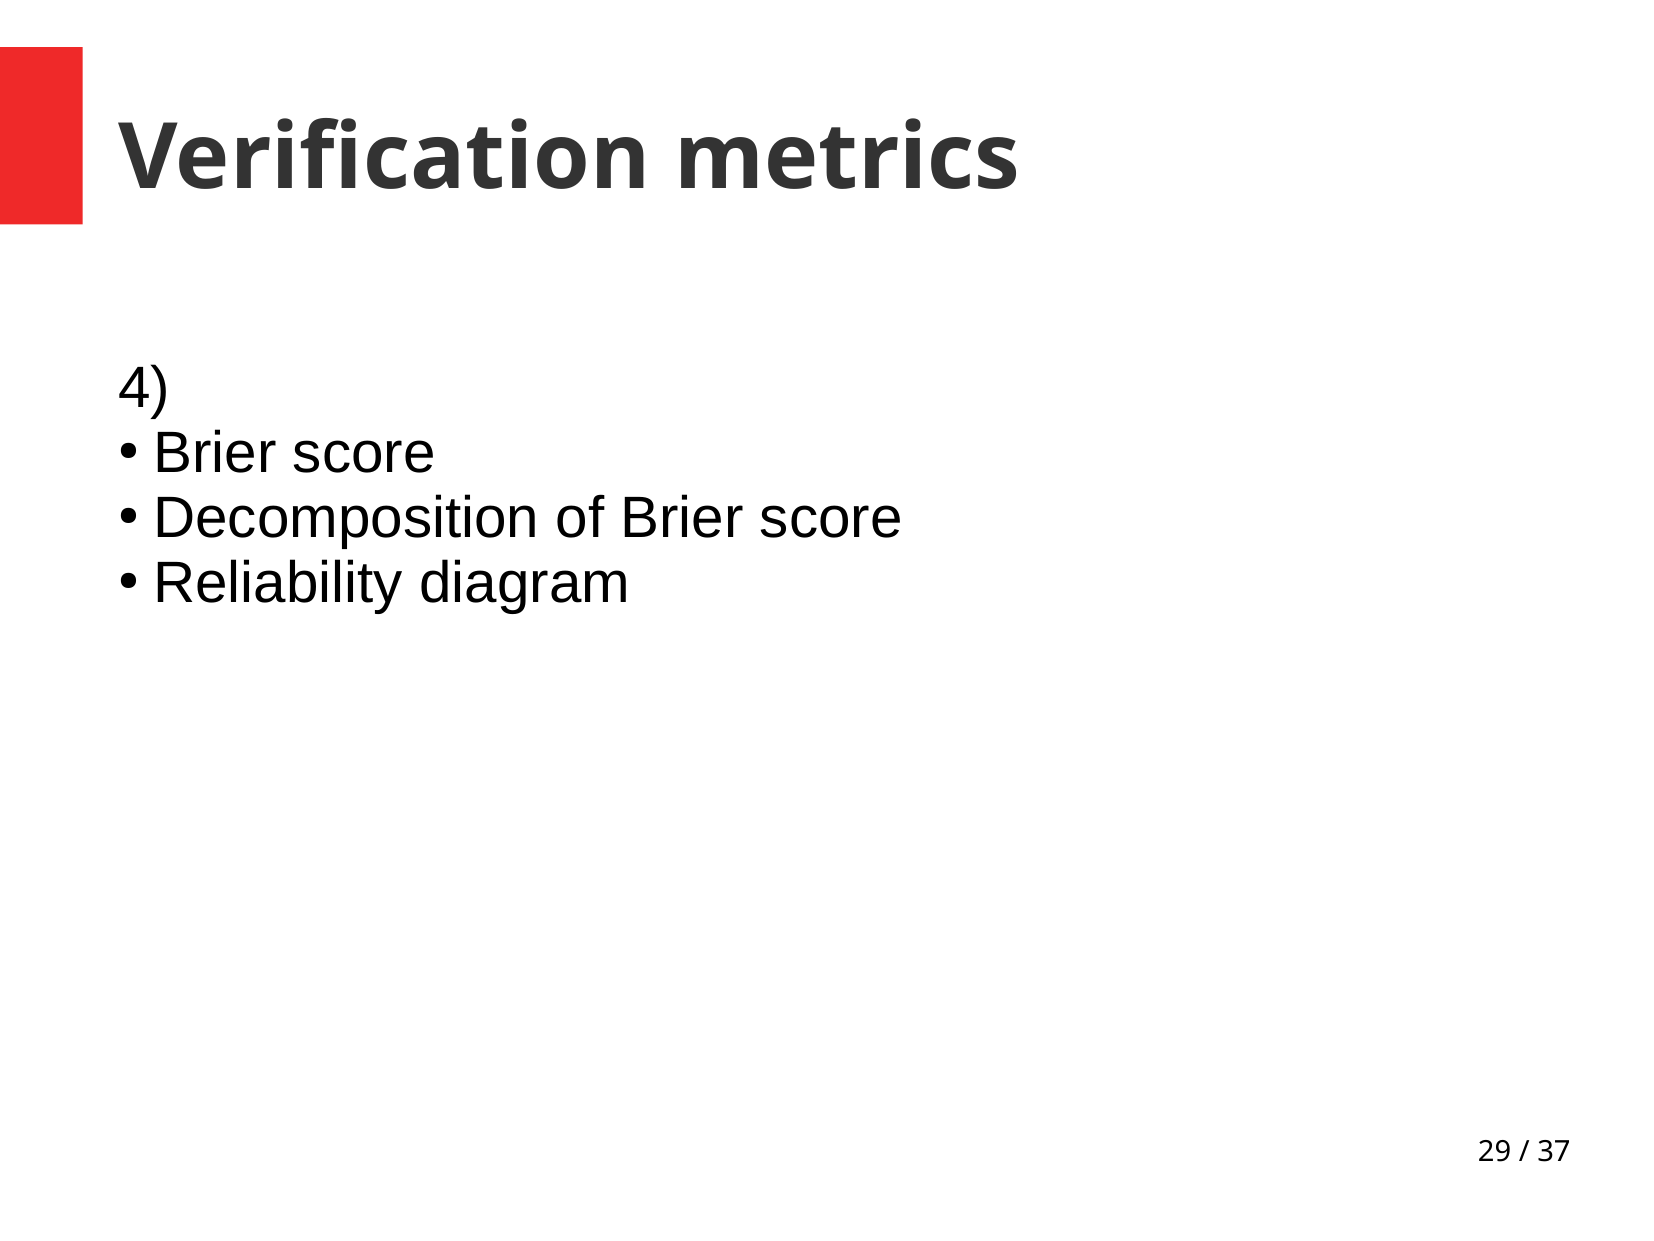

# Verification metrics
4)
Brier score
Decomposition of Brier score
Reliability diagram
29